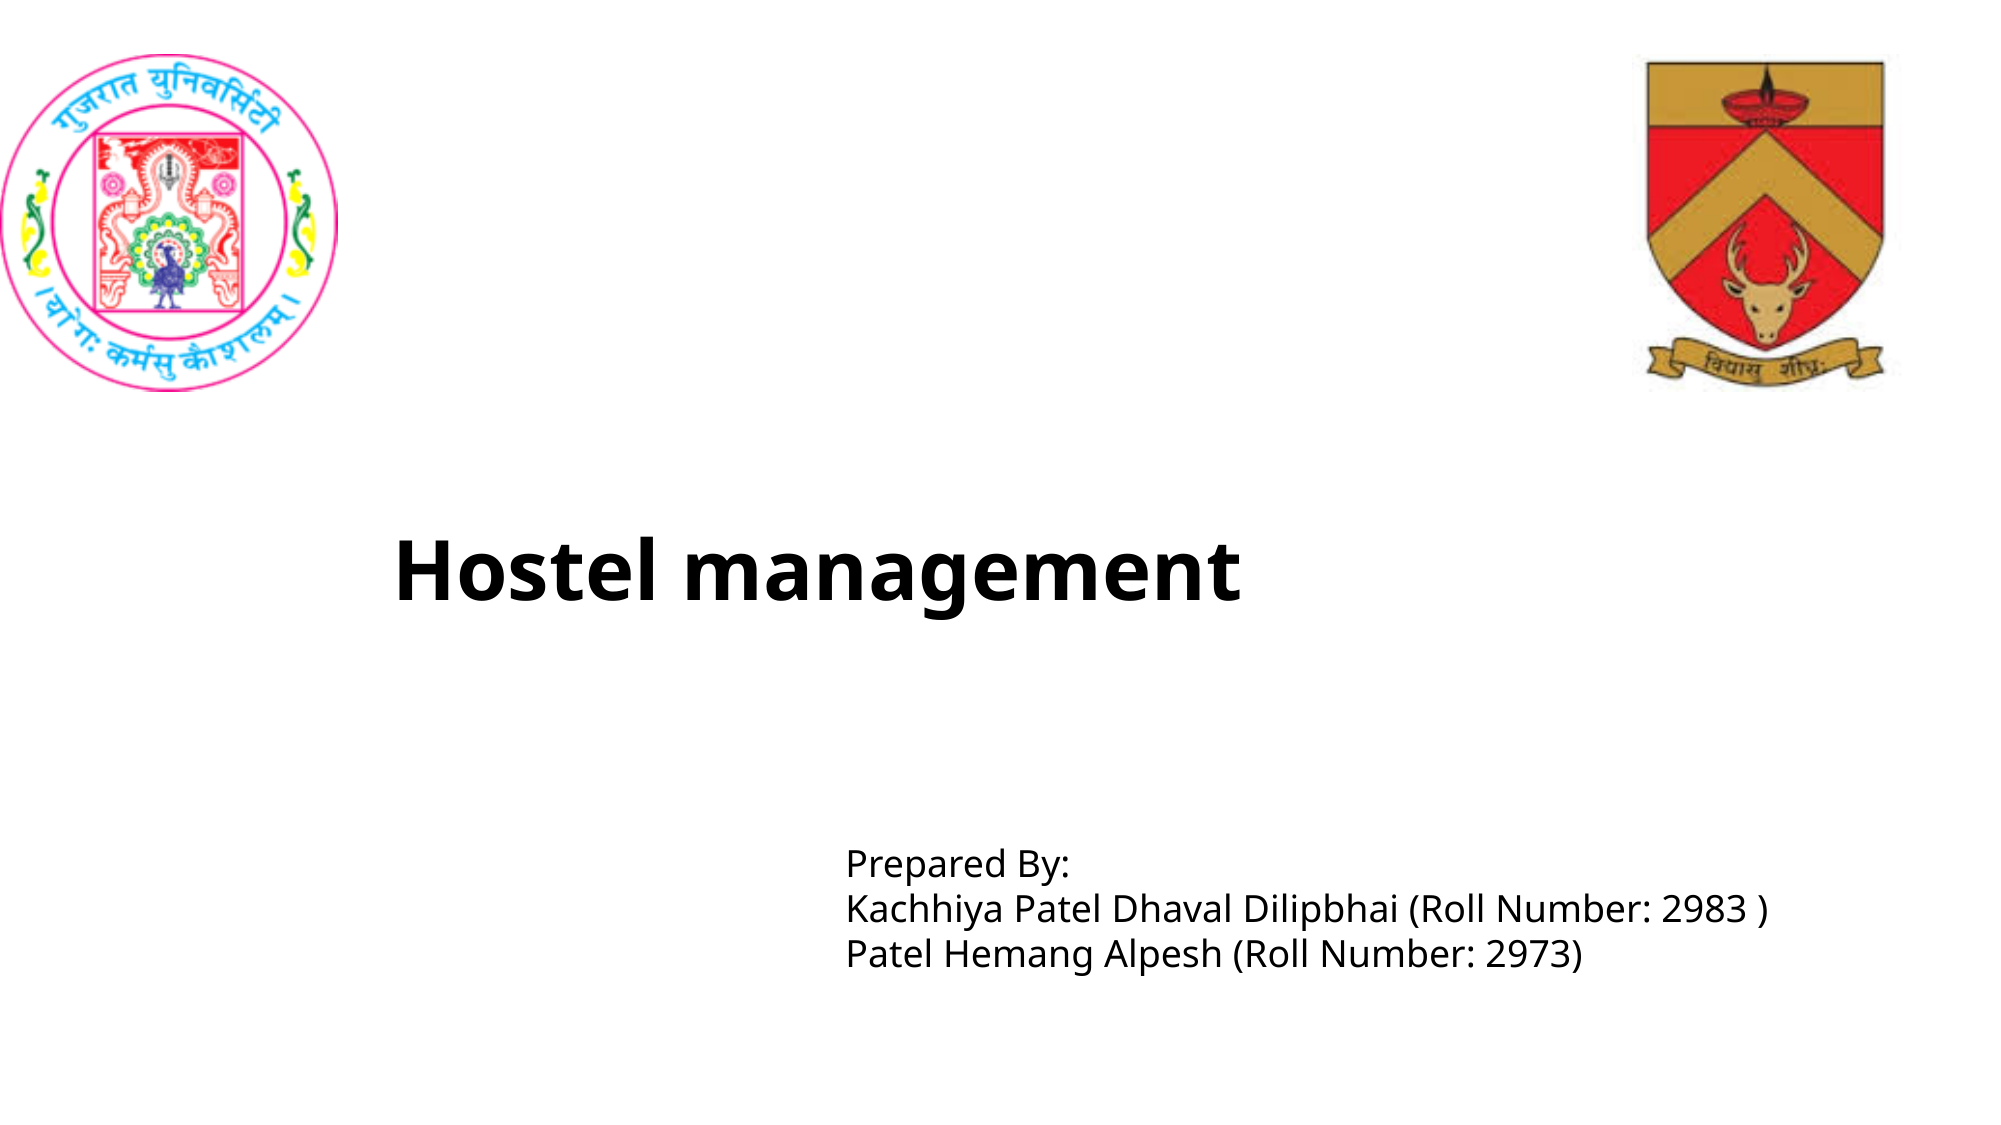

Hostel management
Prepared By:
Kachhiya Patel Dhaval Dilipbhai (Roll Number: 2983 )
Patel Hemang Alpesh (Roll Number: 2973)